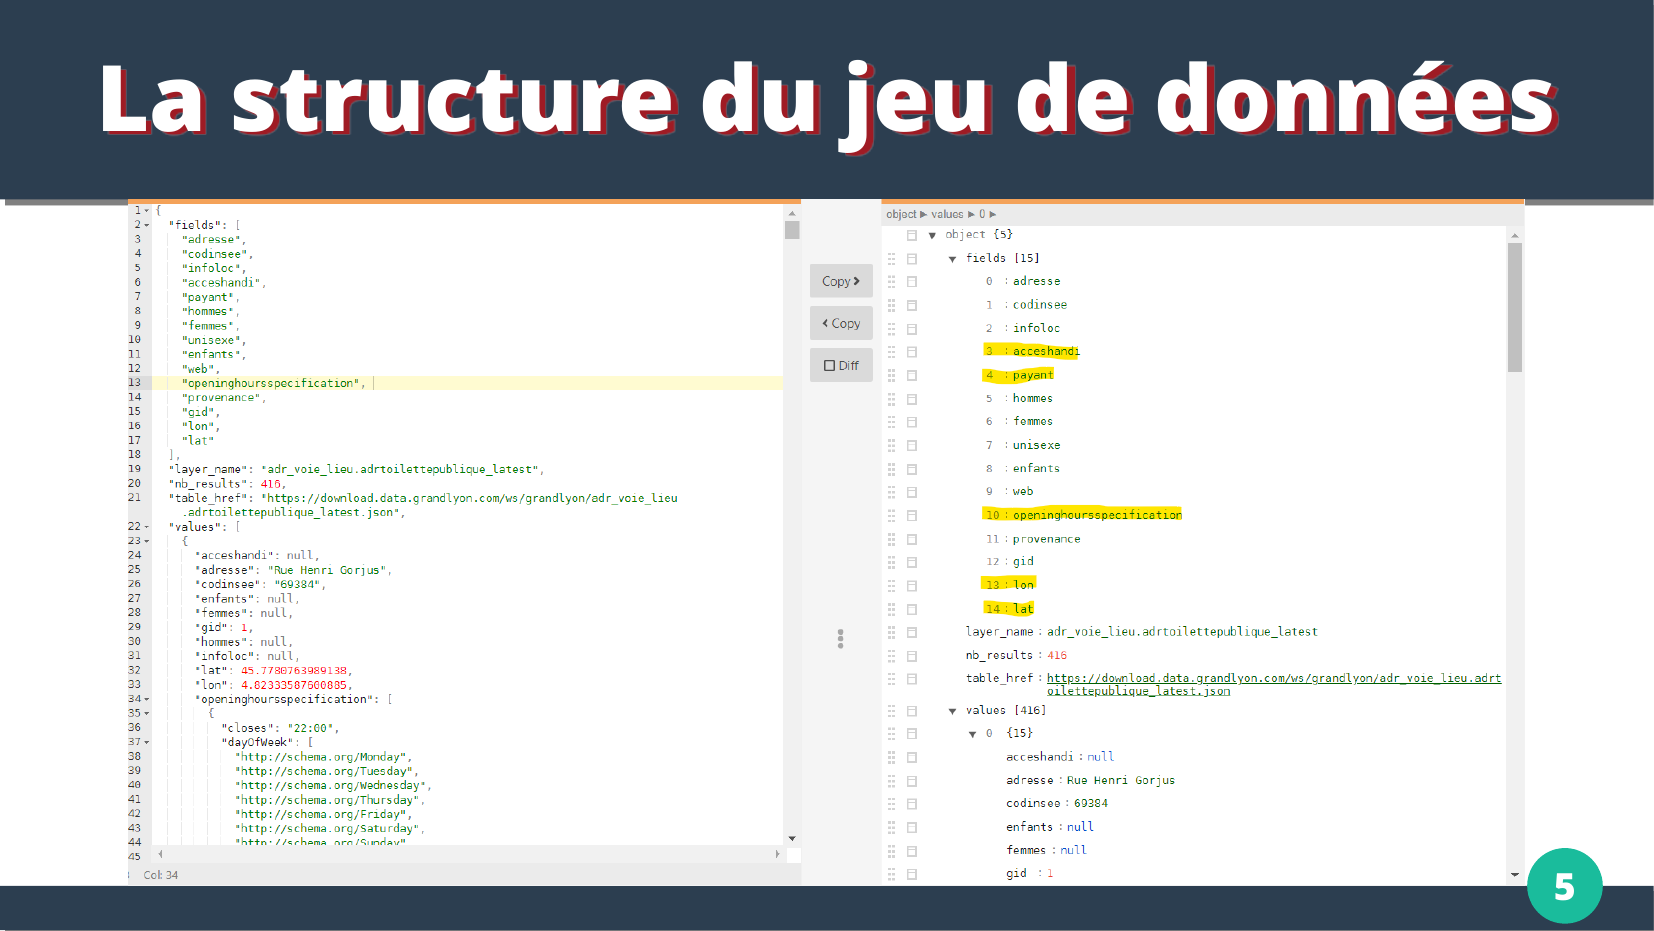

# La structure du jeu de données